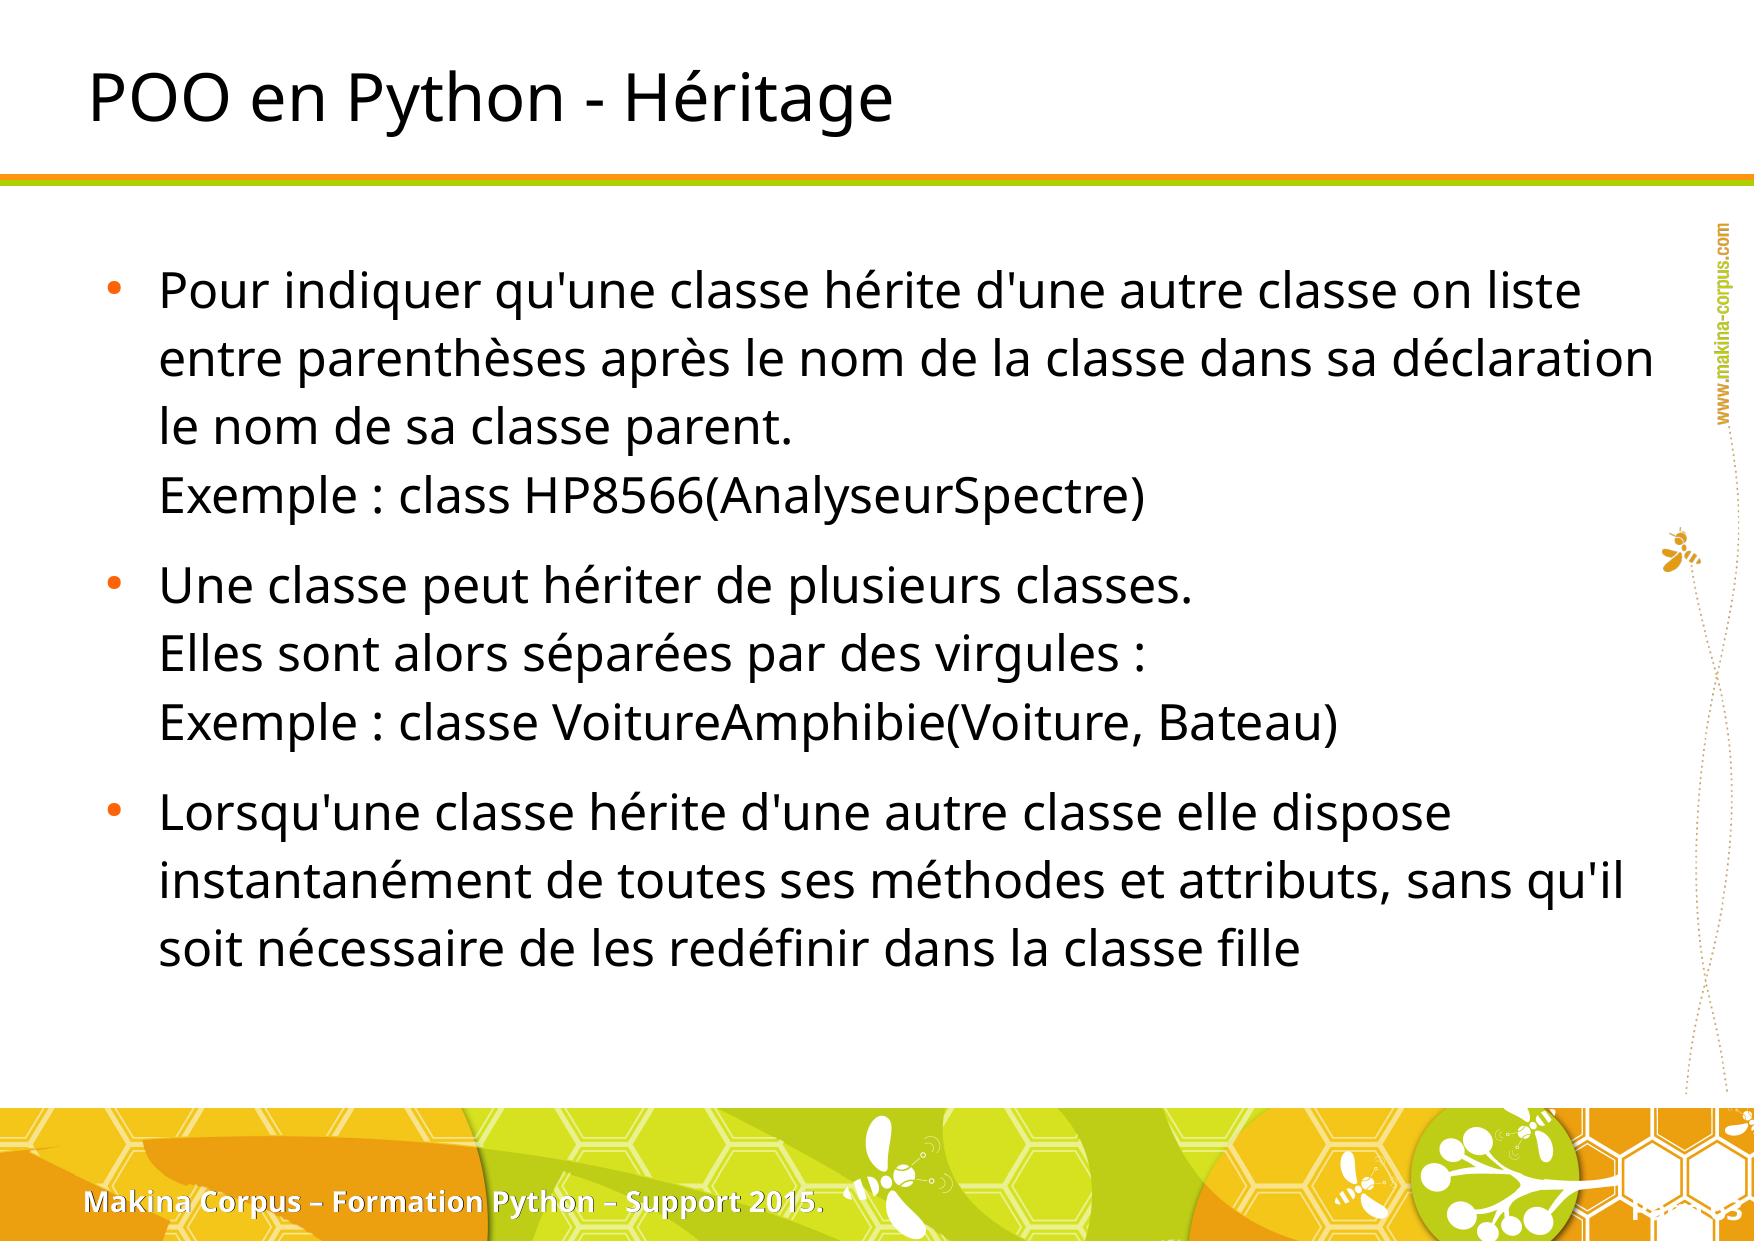

# POO en Python - Héritage
Pour indiquer qu'une classe hérite d'une autre classe on liste entre parenthèses après le nom de la classe dans sa déclaration le nom de sa classe parent.
Exemple : class HP8566(AnalyseurSpectre)
Une classe peut hériter de plusieurs classes.
Elles sont alors séparées par des virgules :
Exemple : classe VoitureAmphibie(Voiture, Bateau)
Lorsqu'une classe hérite d'une autre classe elle dispose instantanément de toutes ses méthodes et attributs, sans qu'il soit nécessaire de les redéfinir dans la classe fille
tesg
63